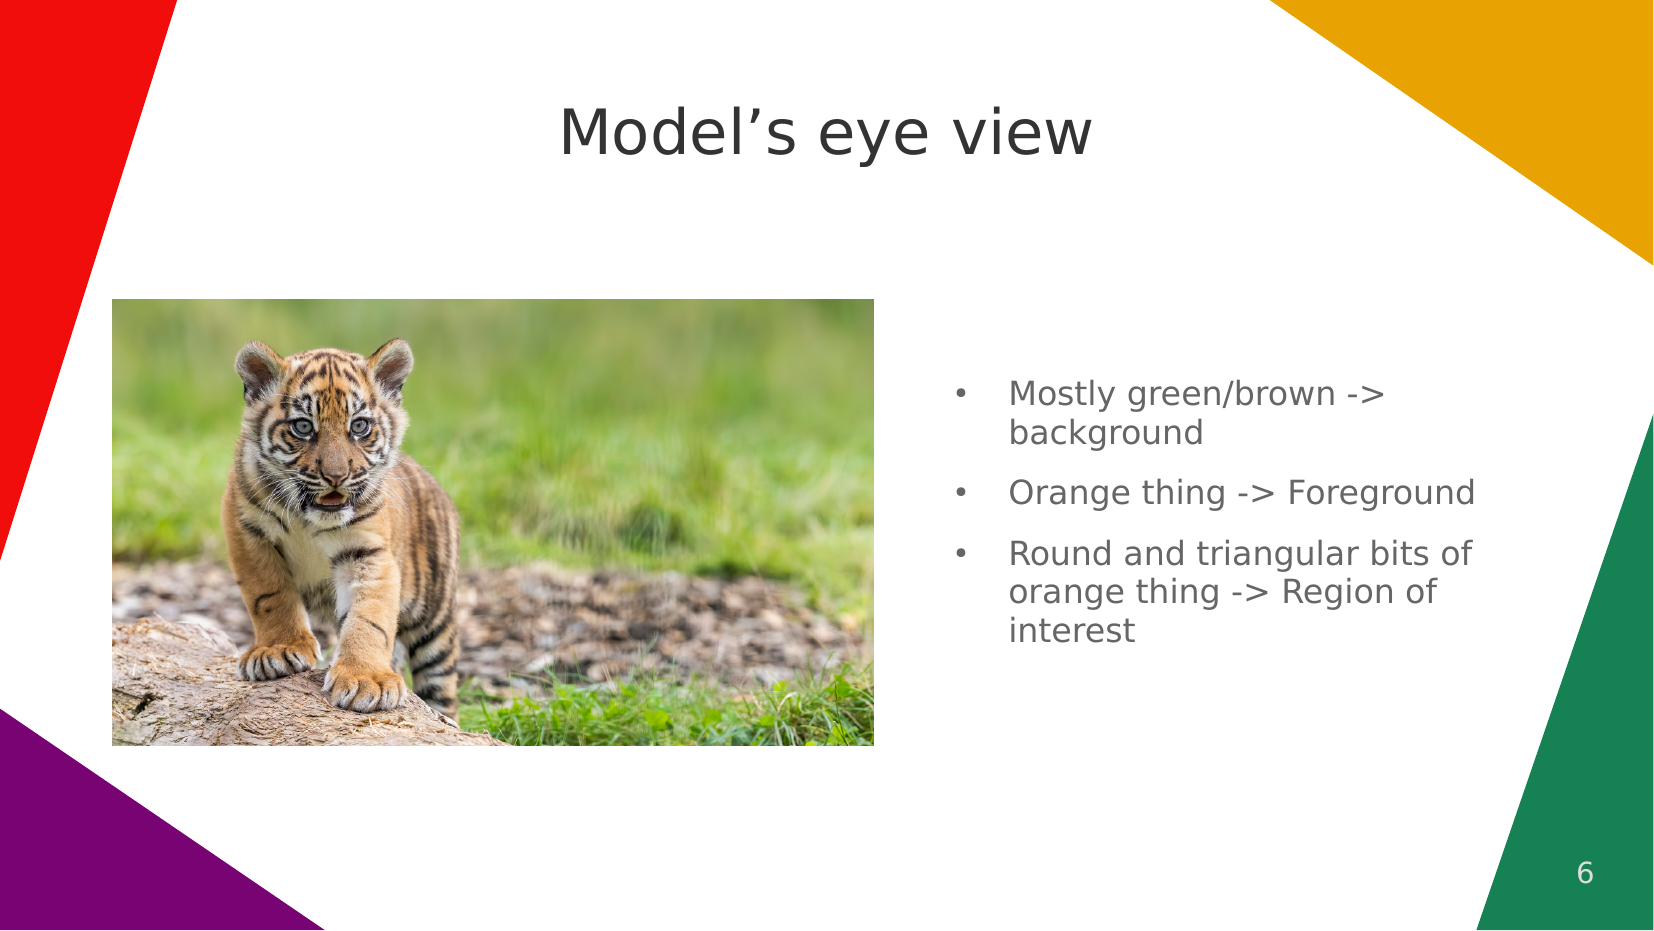

# Model’s eye view
Mostly green/brown -> background
Orange thing -> Foreground
Round and triangular bits of orange thing -> Region of interest
6